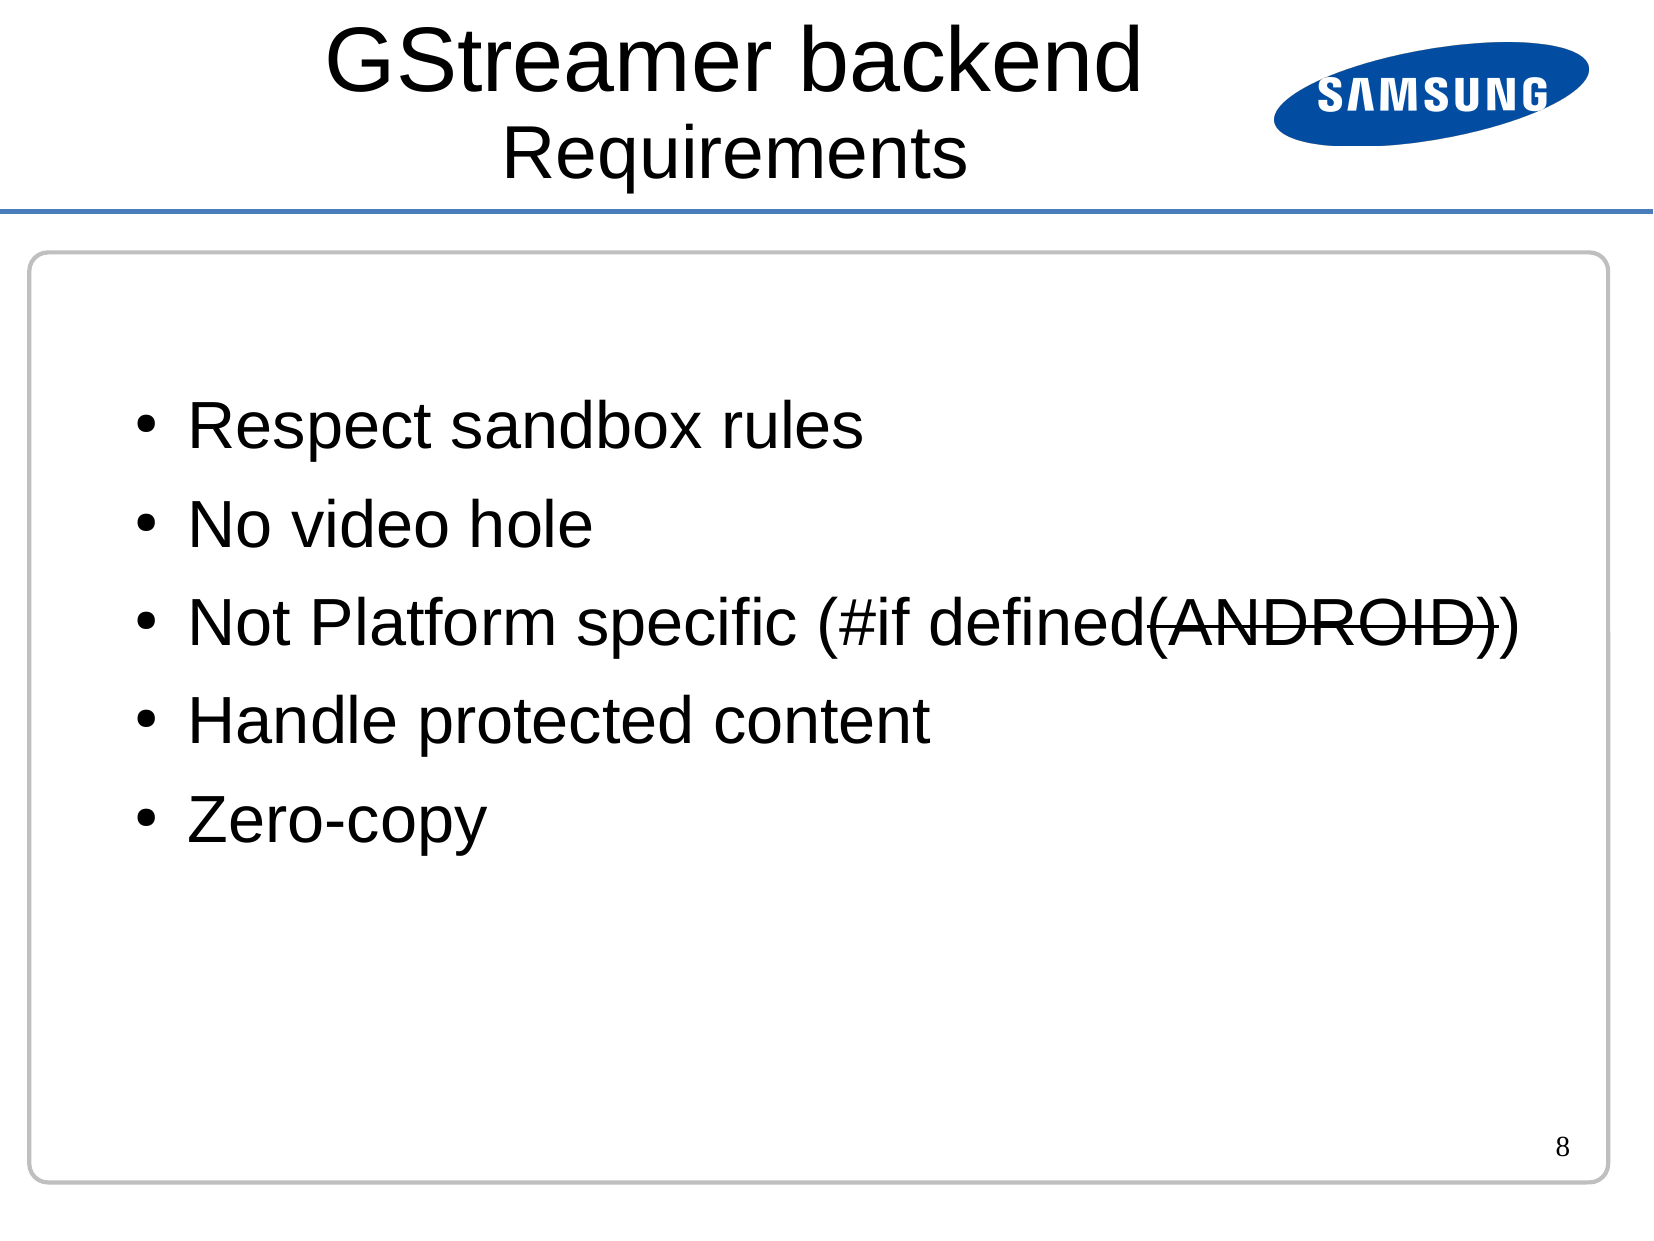

GStreamer backend
Requirements
# Respect sandbox rules
No video hole
Not Platform specific (#if defined(ANDROID))
Handle protected content
Zero-copy
8